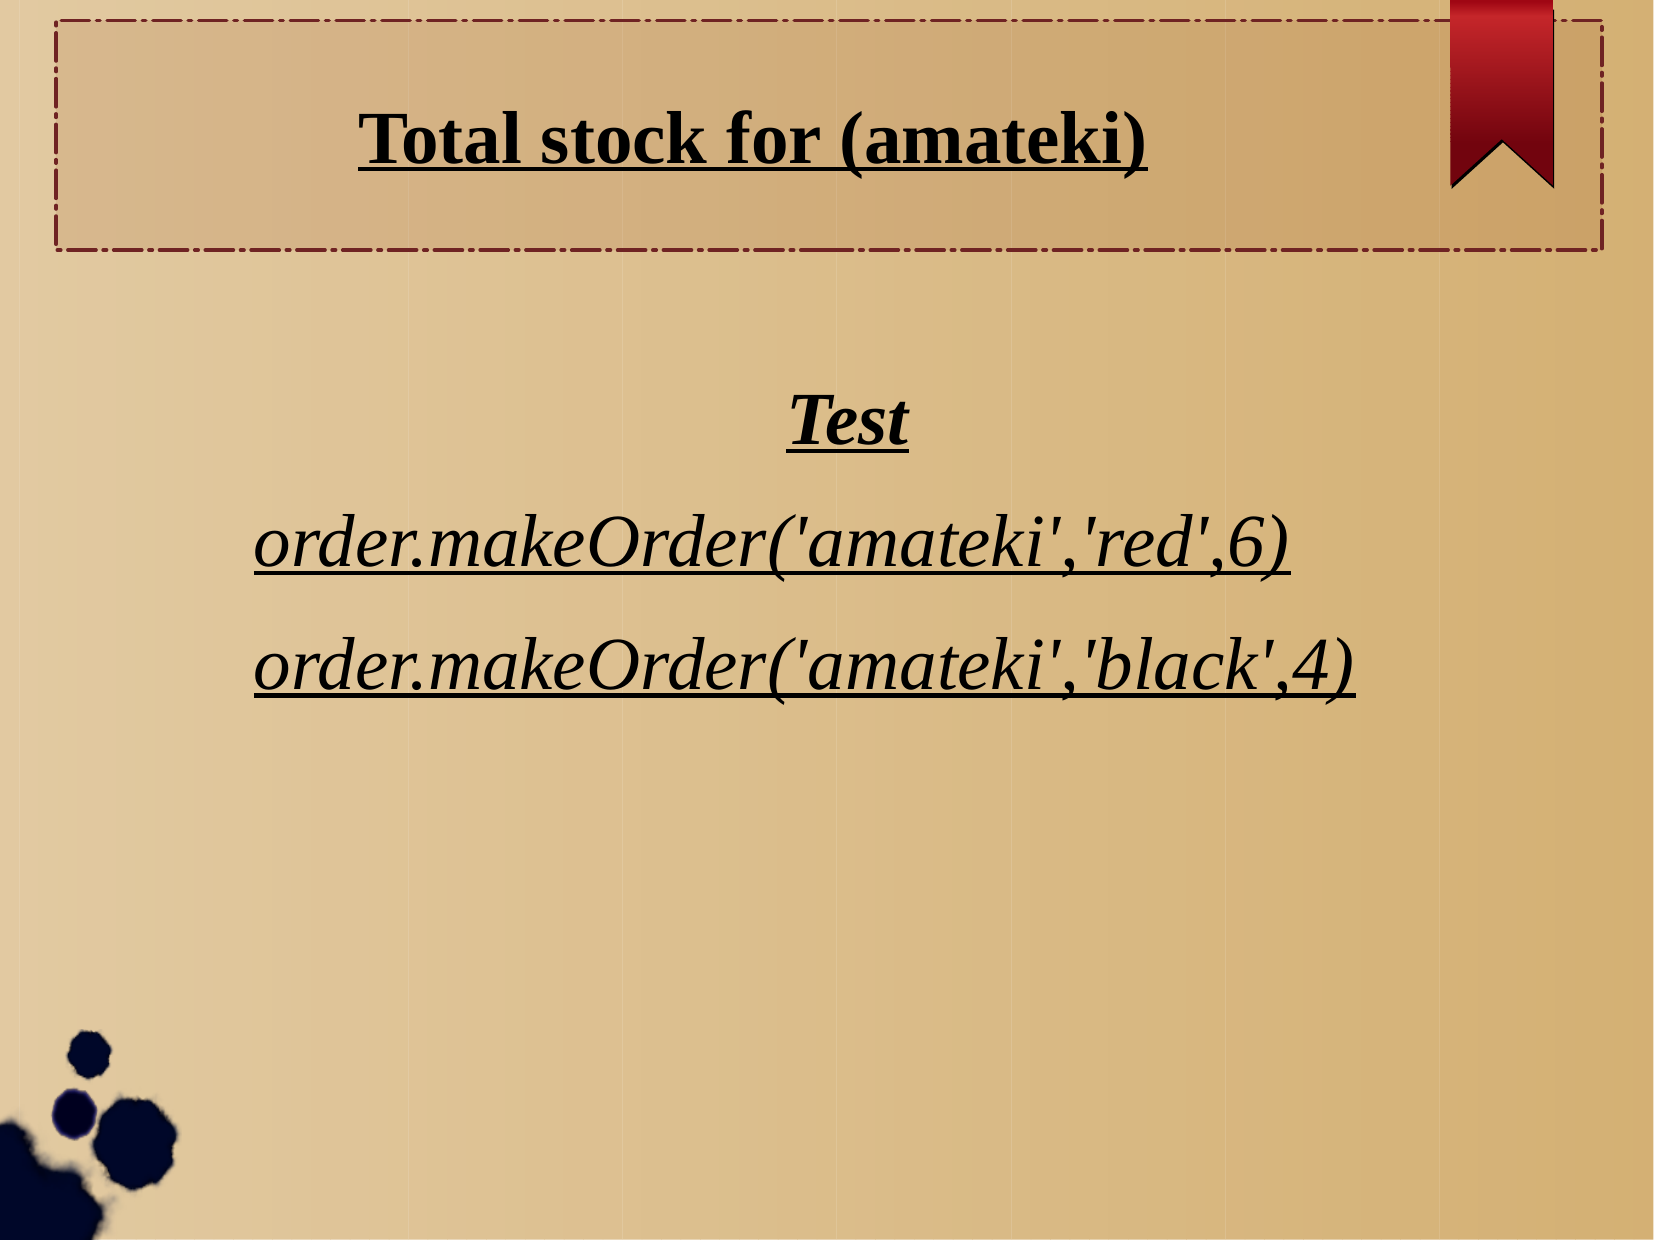

# Total stock for (amateki)
Test
order.makeOrder('amateki','red',6)
order.makeOrder('amateki','black',4)